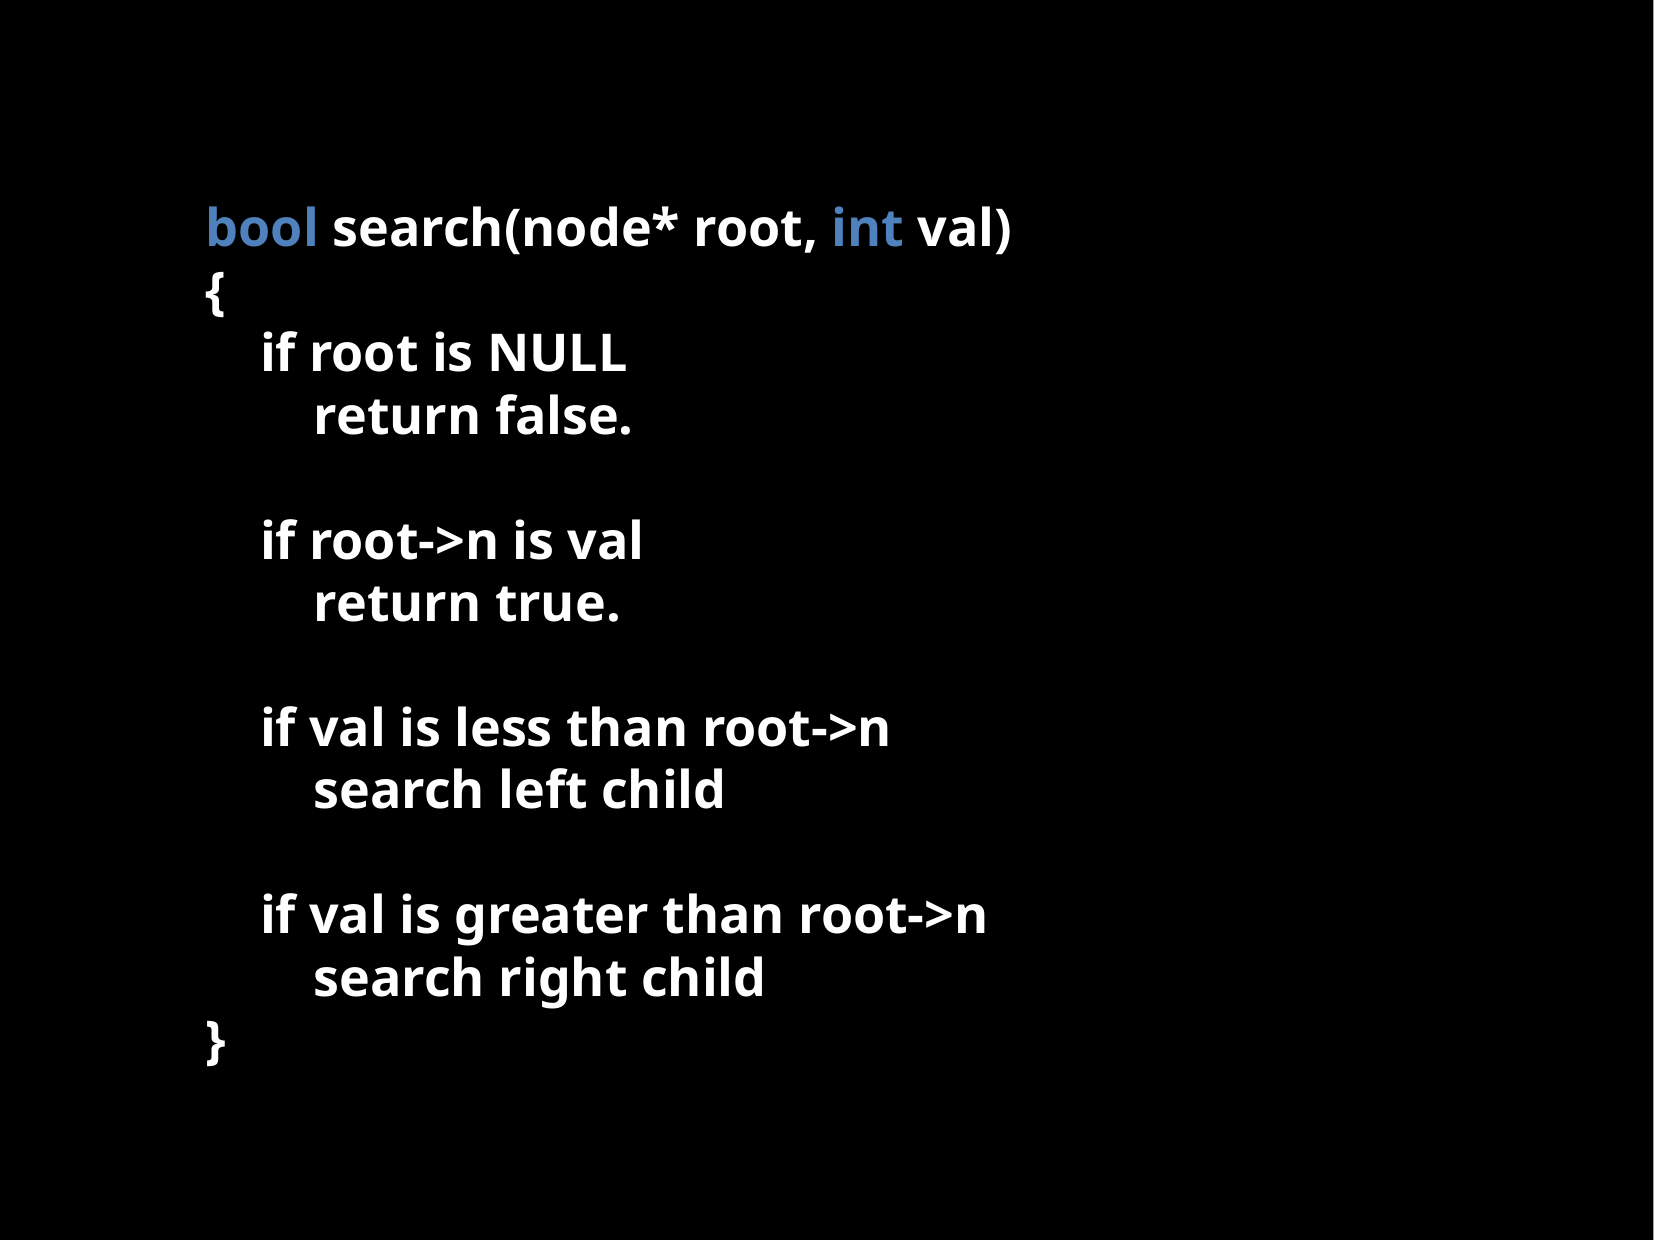

bool search(node* root, int val)
{
 if root is NULL
 return false.
 if root->n is val
 return true.
 if val is less than root->n
 search left child
 if val is greater than root->n
 search right child
}